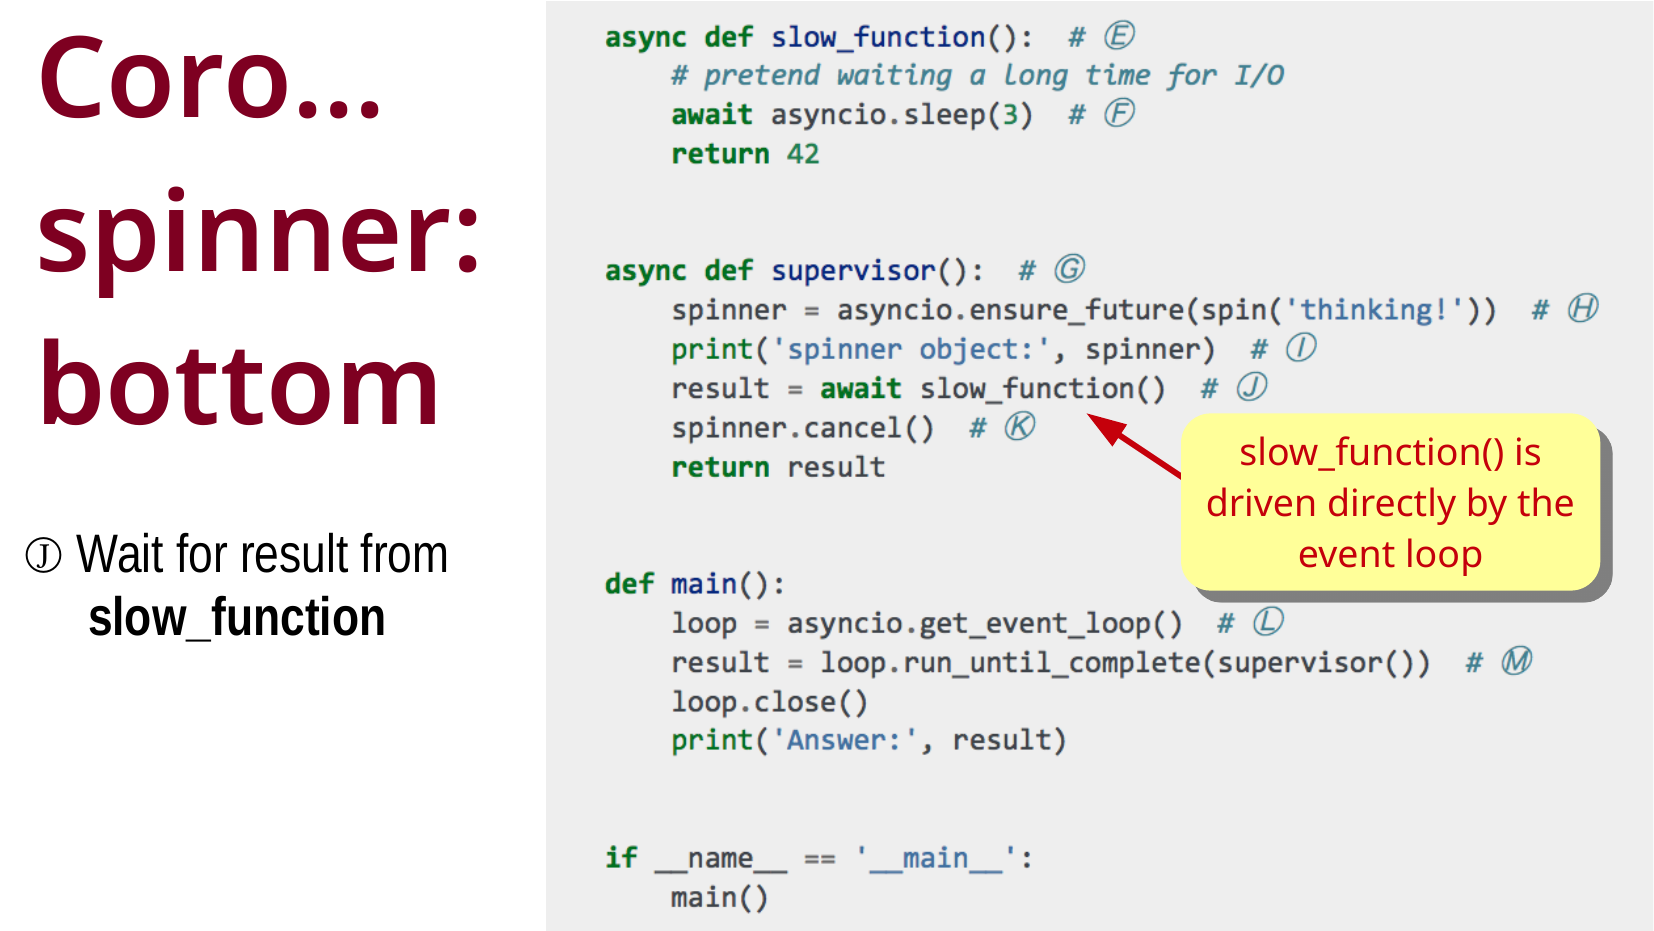

# Coro... spinner: bottom
slow_function() is driven directly by the event loop
Ⓙ Wait for result from slow_function